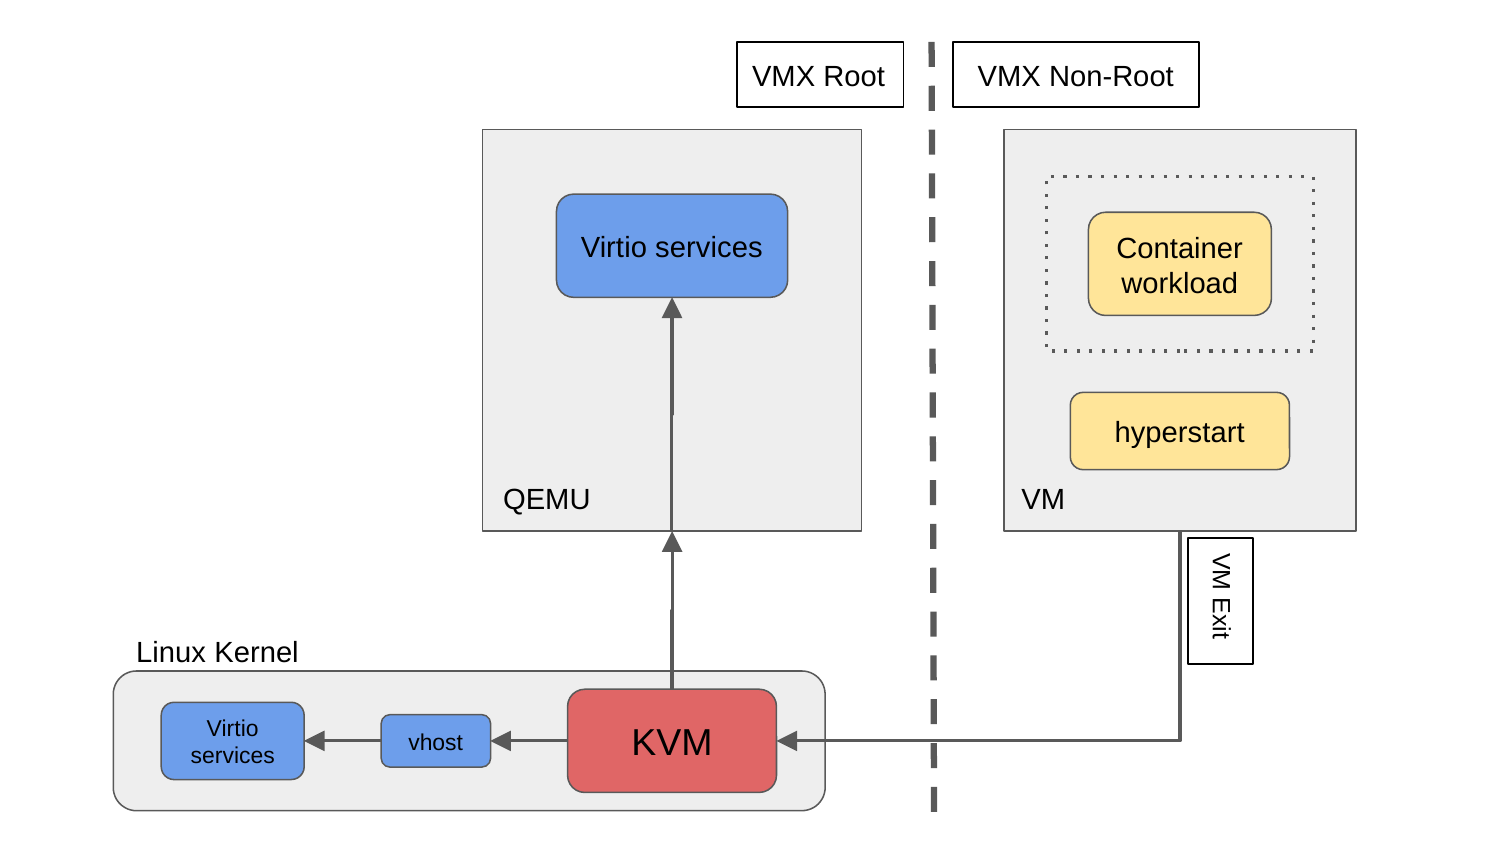

VMX Root
VMX Non-Root
Virtio services
Container workload
hyperstart
QEMU
VM
VM Exit
Linux Kernel
KVM
Virtio services
vhost